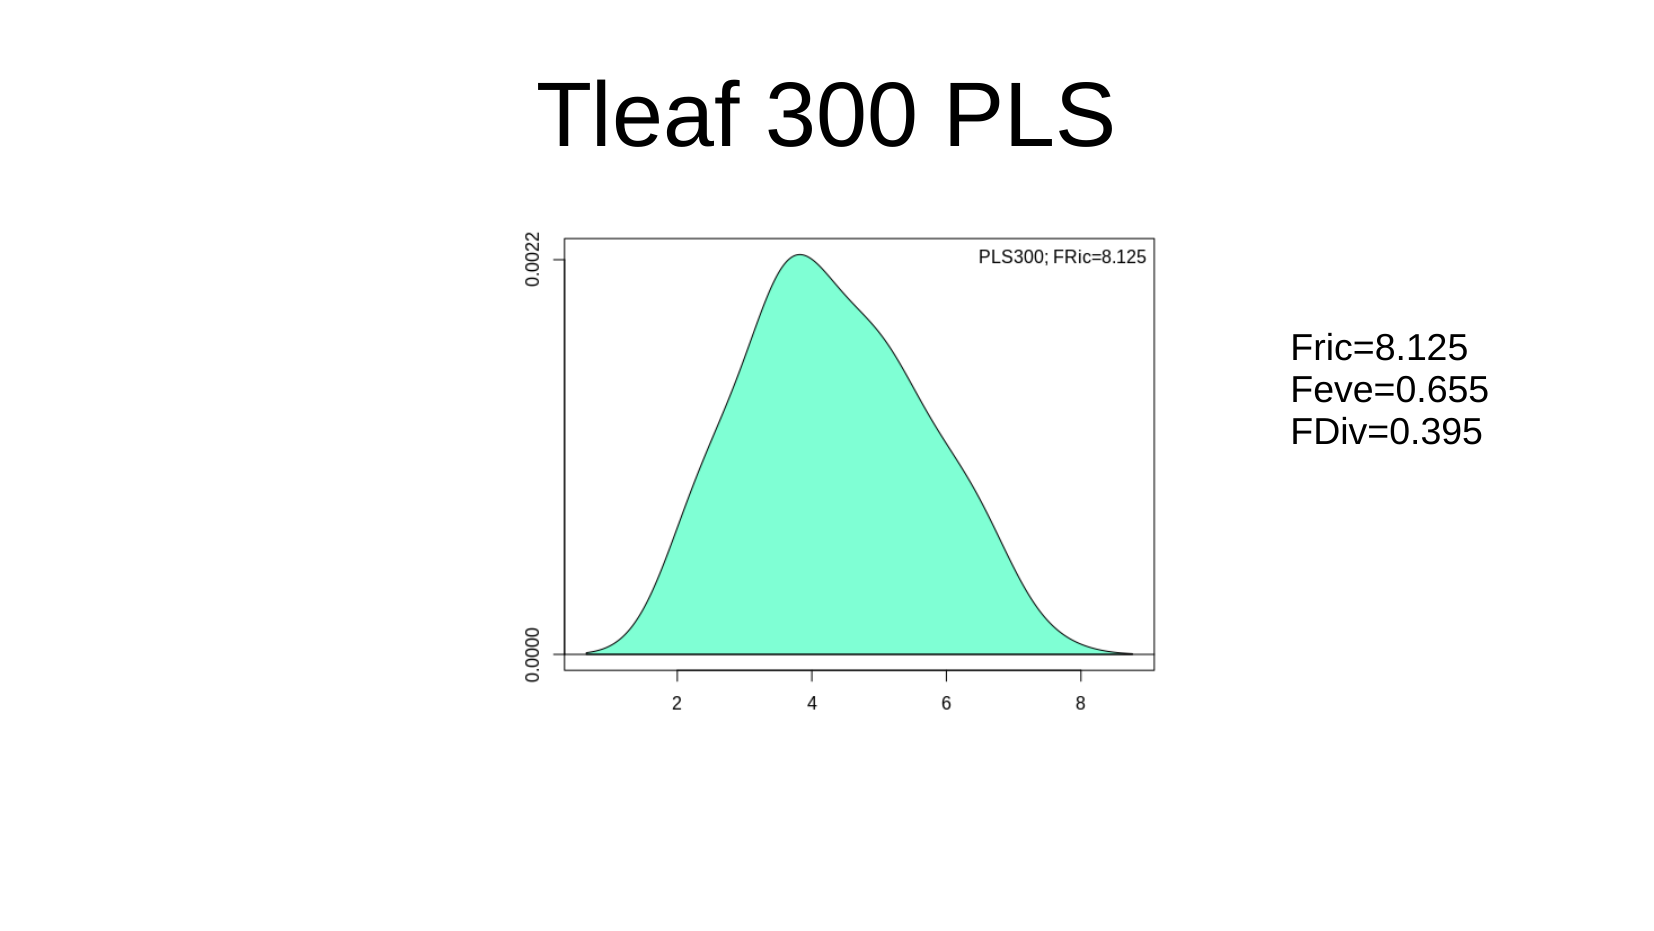

# Tleaf 300 PLS
Fric=8.125
Feve=0.655
FDiv=0.395